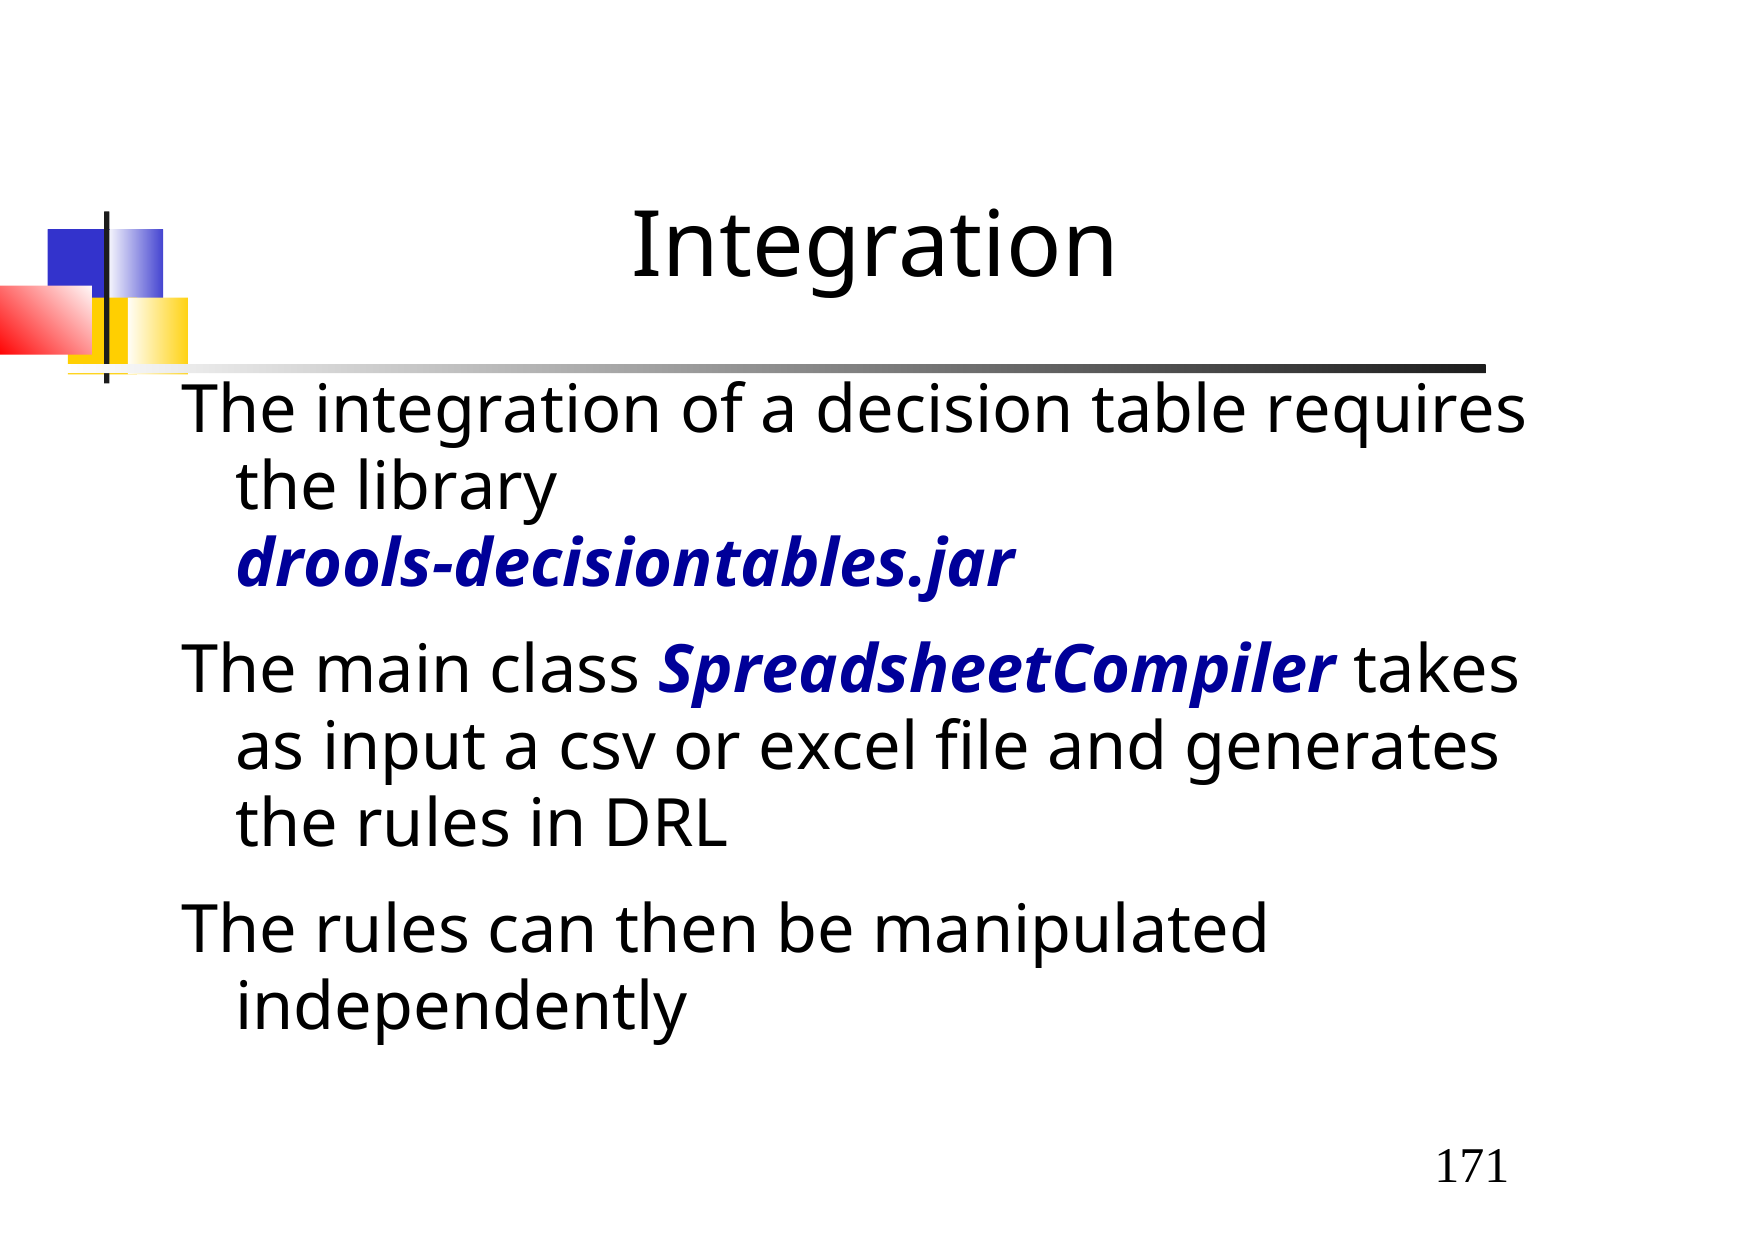

# Integration
The integration of a decision table requires the library
drools-decisiontables.jar
The main class SpreadsheetCompiler takes as input a csv or excel file and generates the rules in DRL
The rules can then be manipulated independently